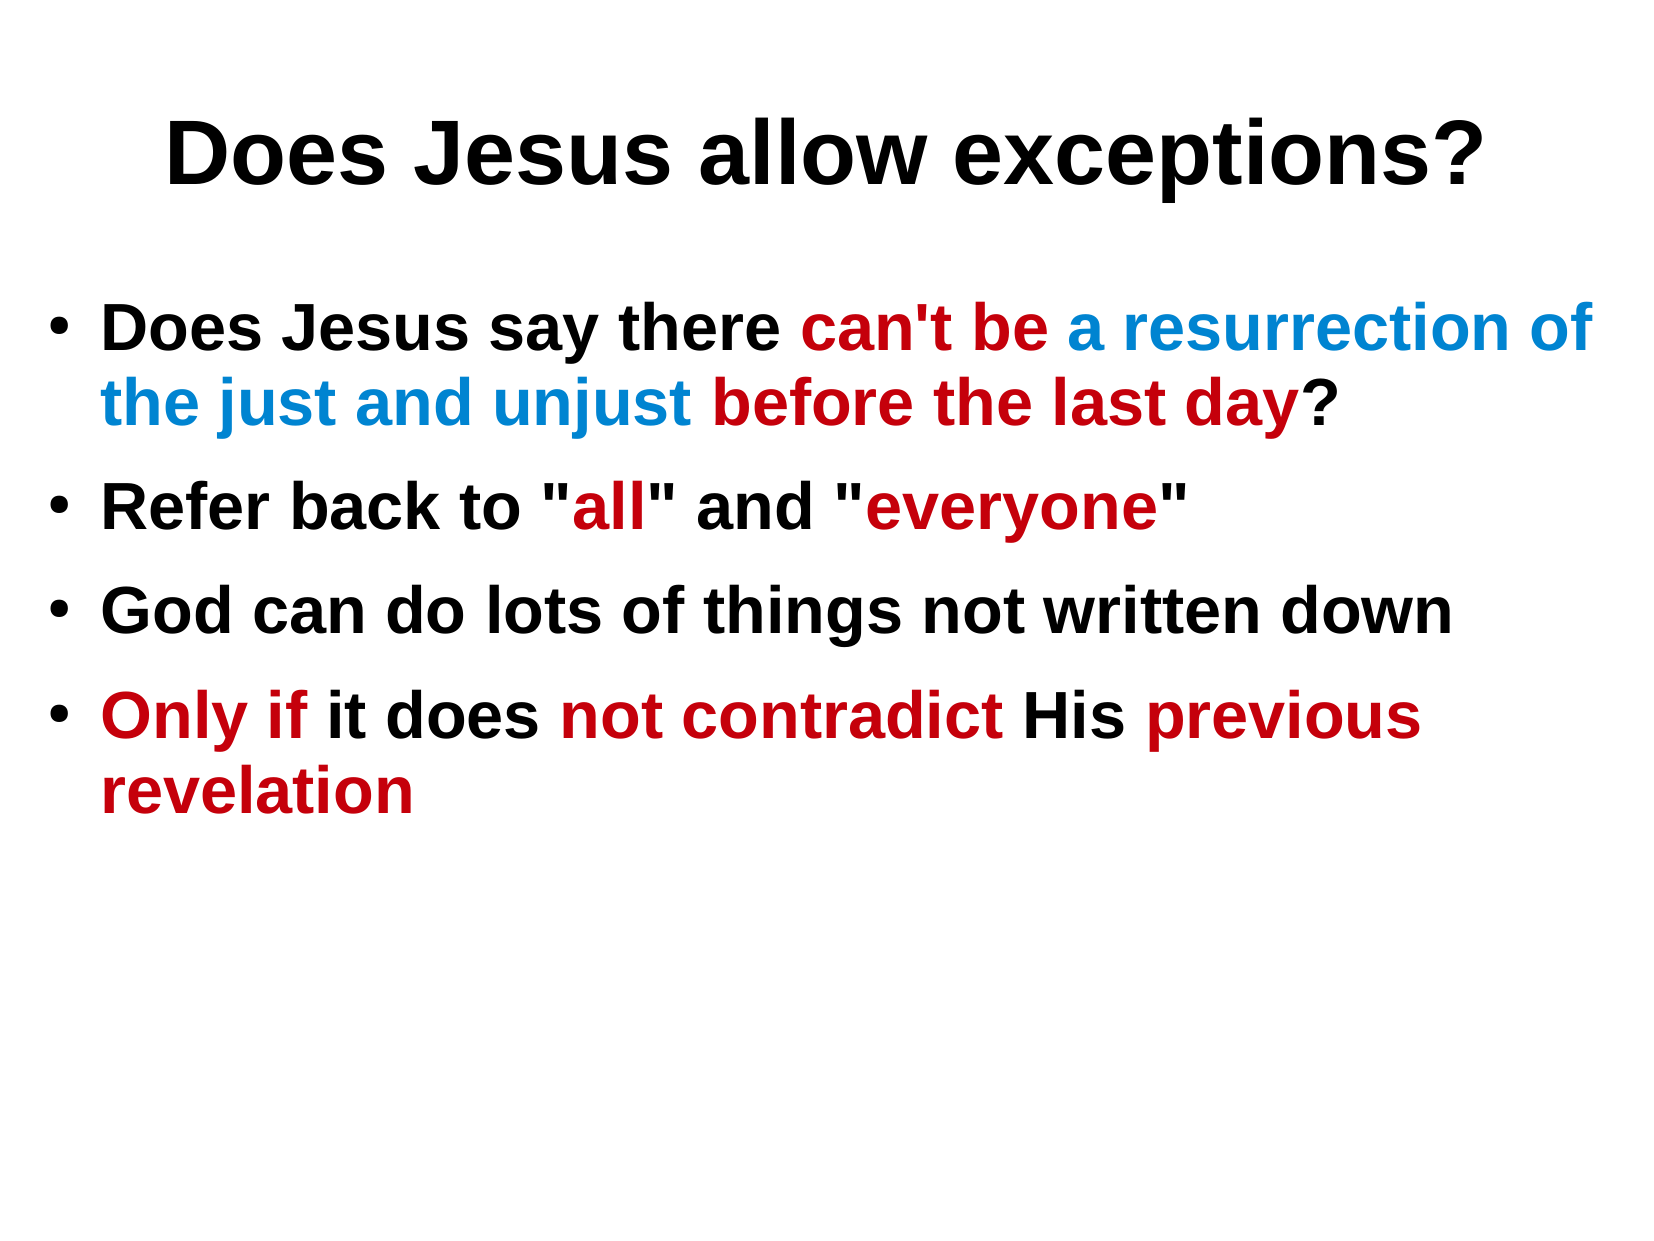

# Does Jesus allow exceptions?
Does Jesus say there can't be a resurrection of the just and unjust before the last day?
Refer back to "all" and "everyone"
God can do lots of things not written down
Only if it does not contradict His previous revelation